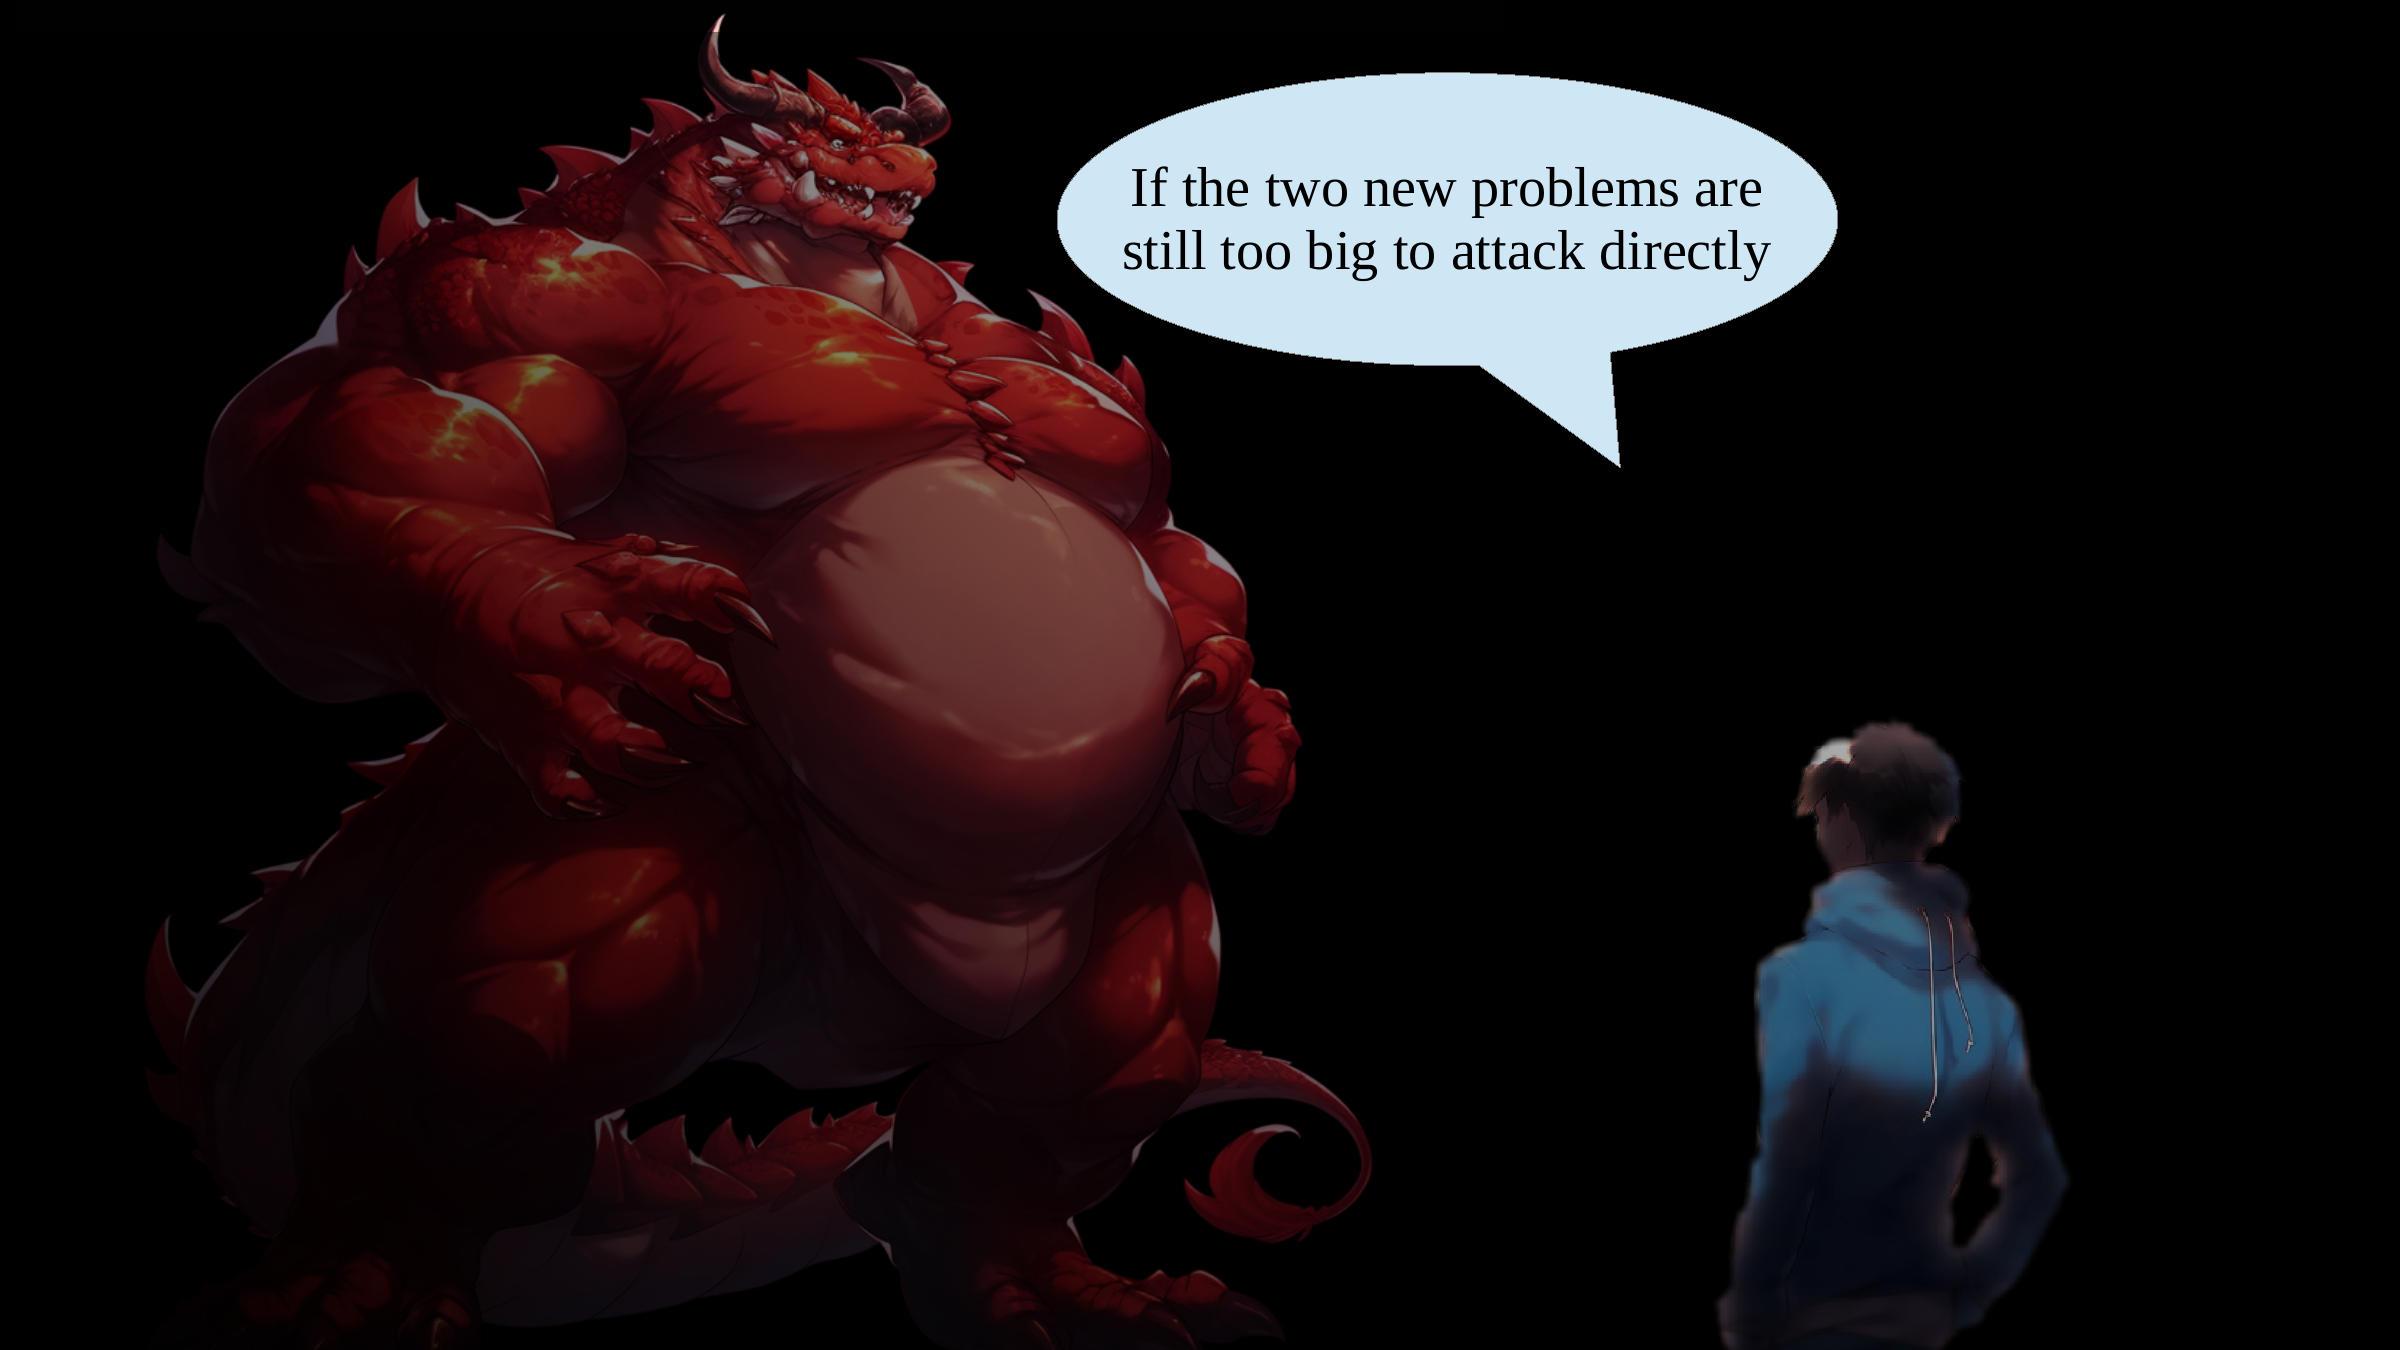

If the two new problems are
still too big to attack directly